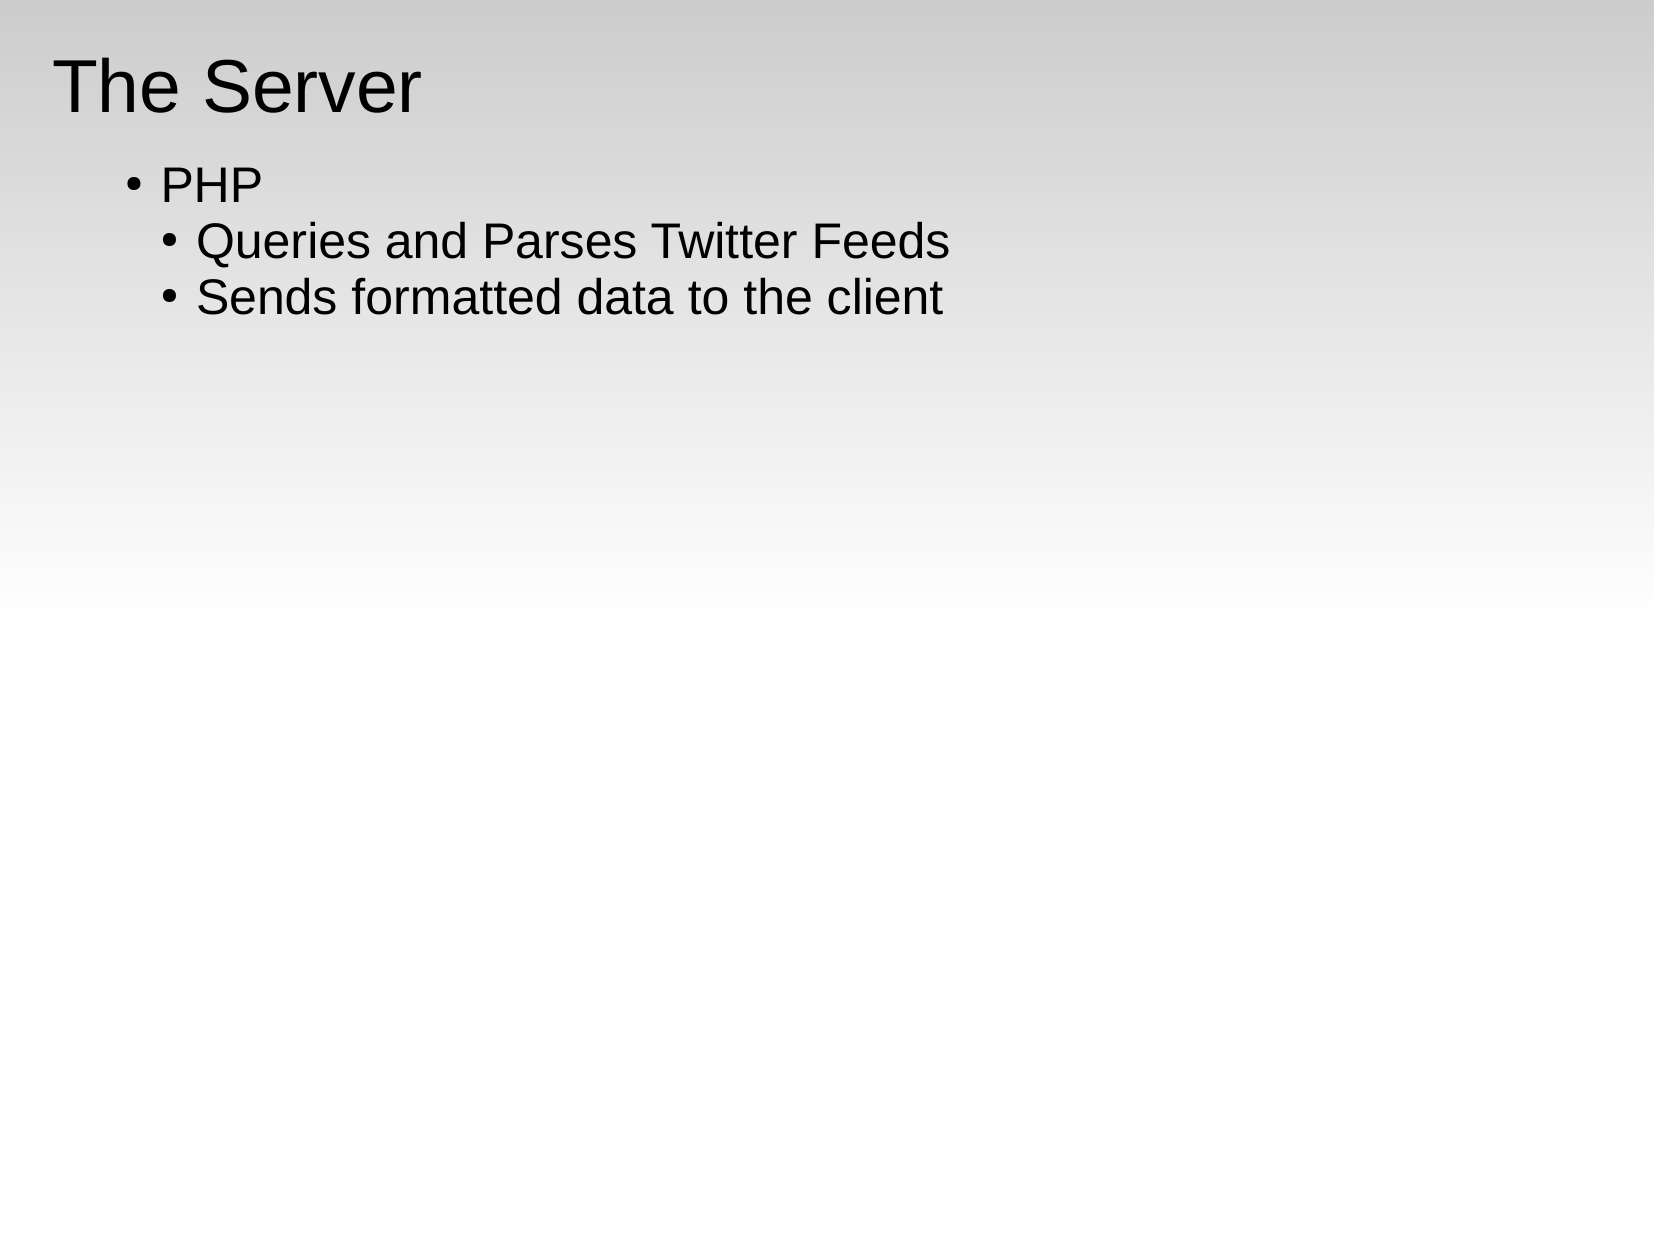

The Server
PHP
Queries and Parses Twitter Feeds
Sends formatted data to the client